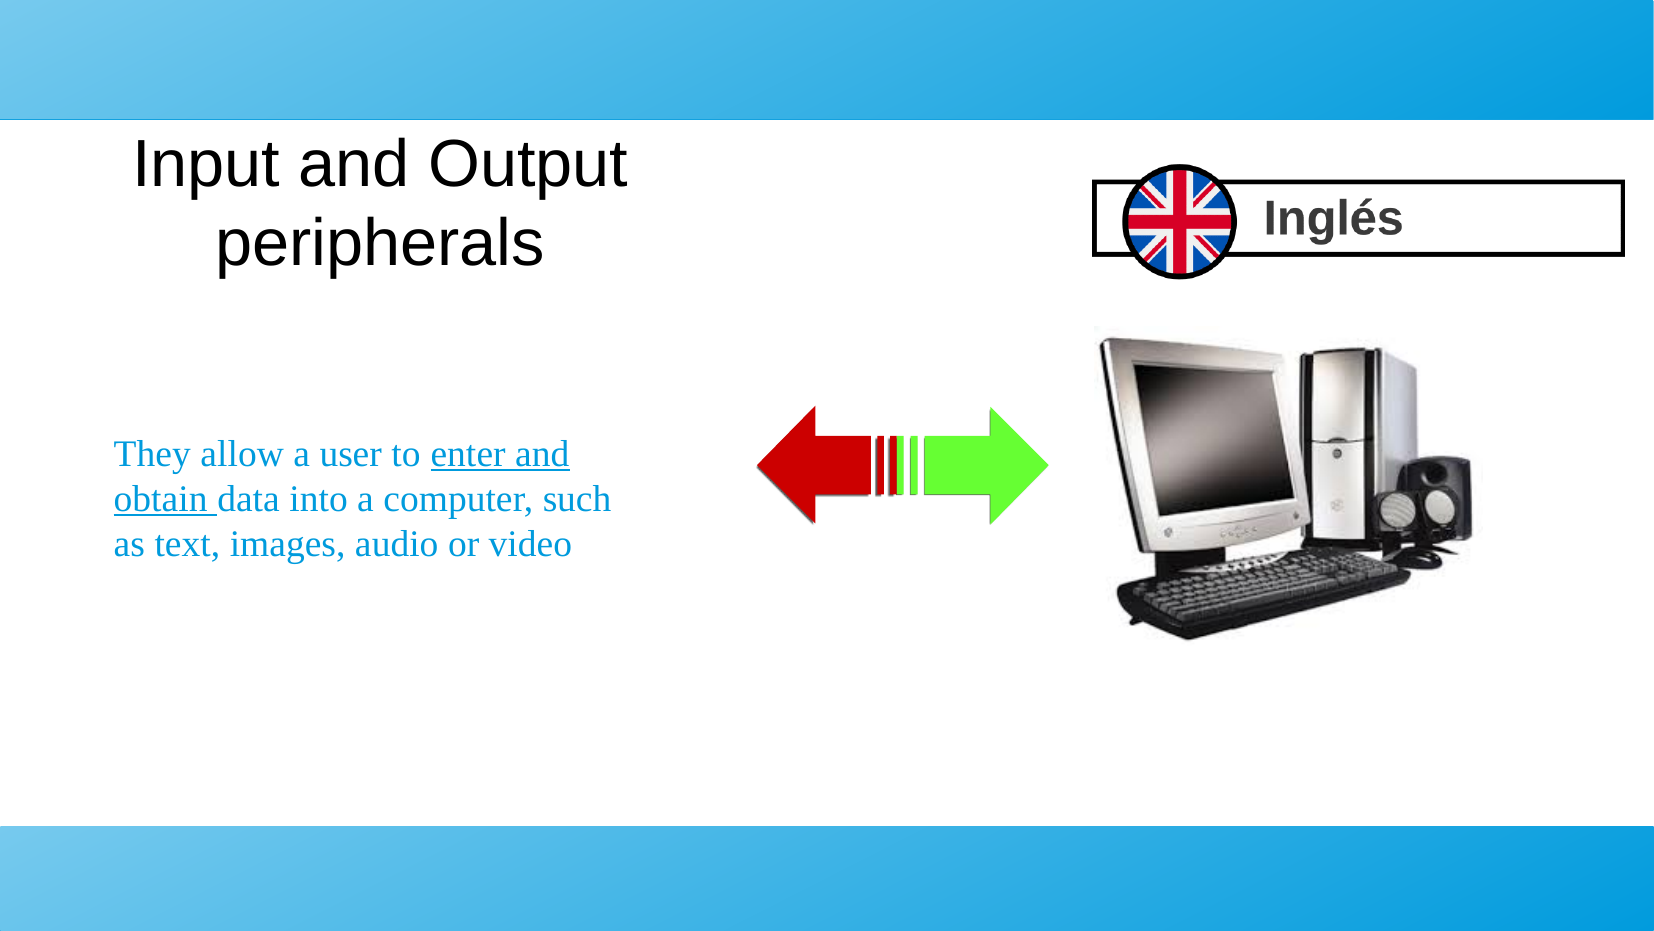

# Input and Output peripherals
They allow a user to enter and obtain data into a computer, such as text, images, audio or video